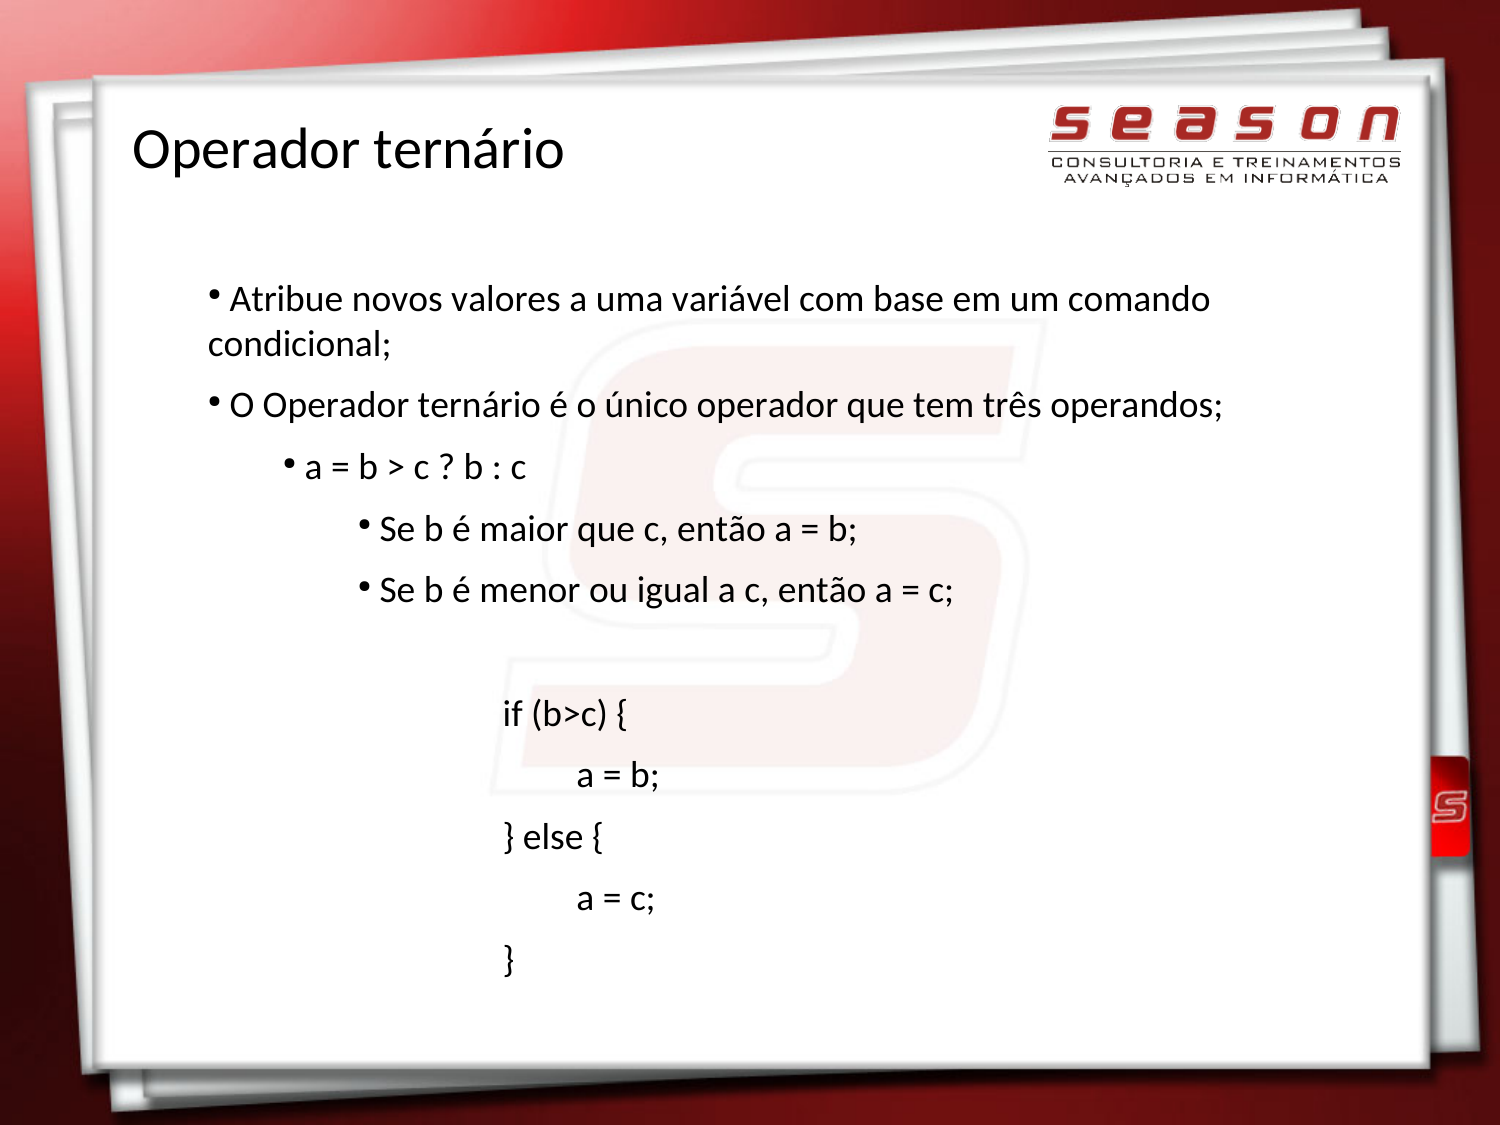

# Operador ternário
 Atribue novos valores a uma variável com base em um comando condicional;
 O Operador ternário é o único operador que tem três operandos;
 a = b > c ? b : c
 Se b é maior que c, então a = b;
 Se b é menor ou igual a c, então a = c;
				if (b>c) {
					a = b;
				} else {
					a = c;
				}